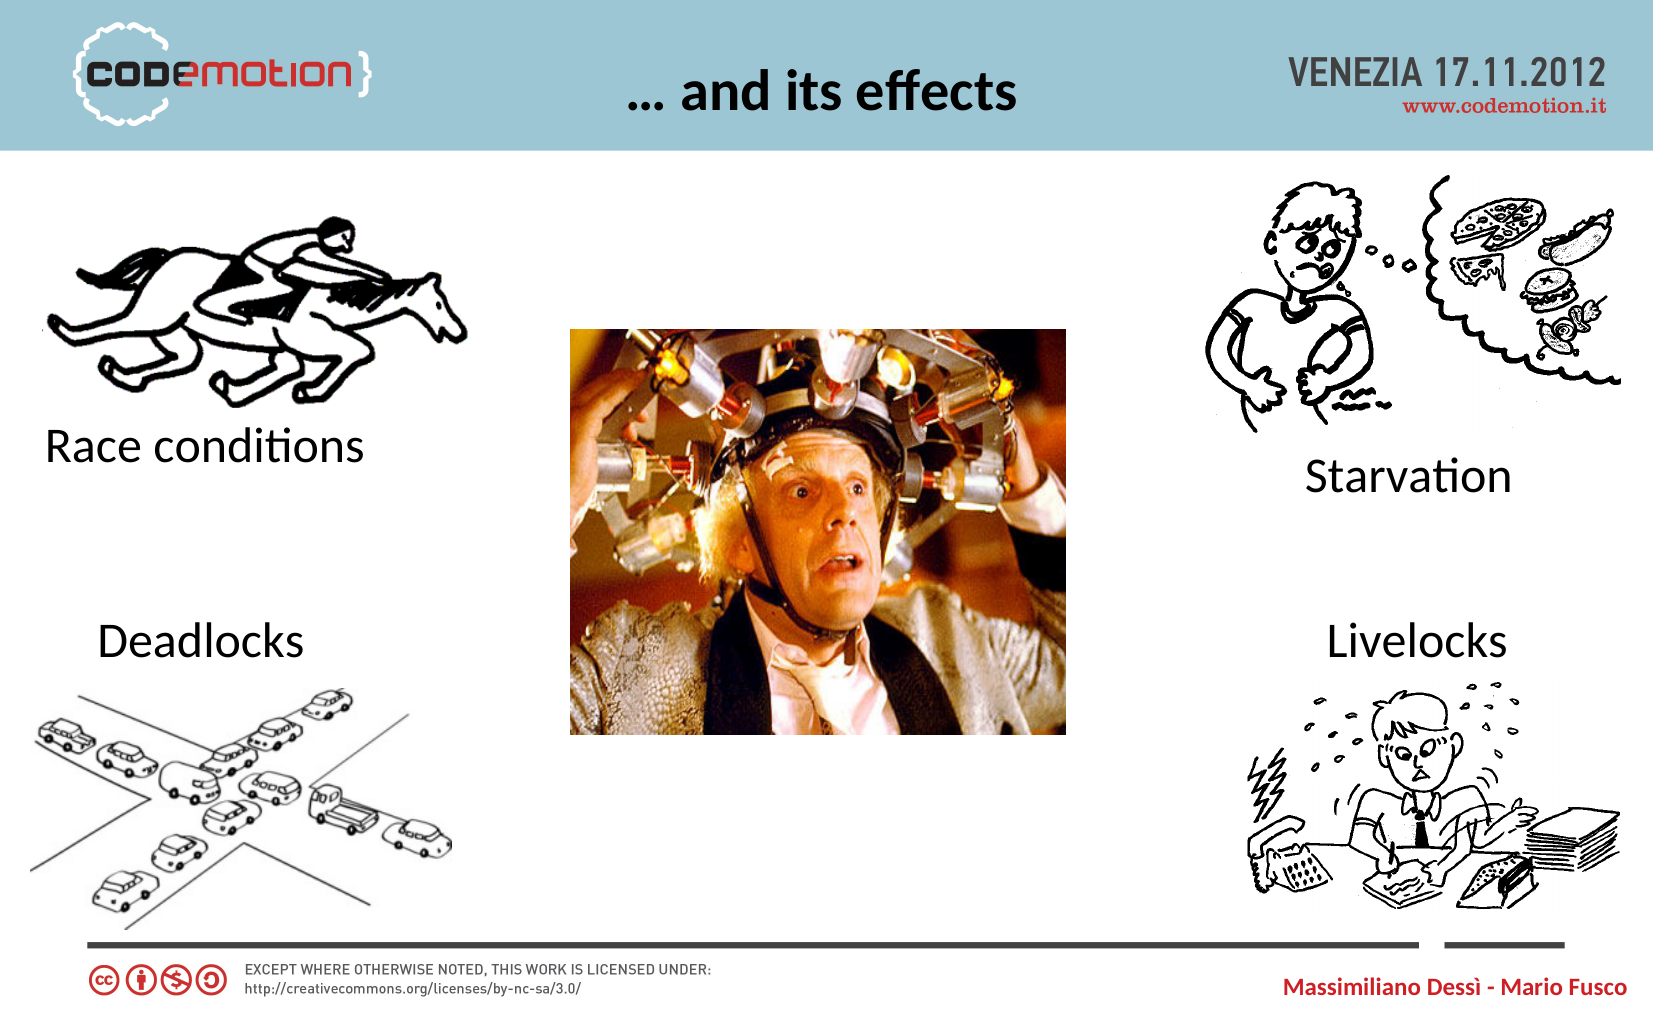

… and its effects
Race conditions
Starvation
Livelocks
Deadlocks